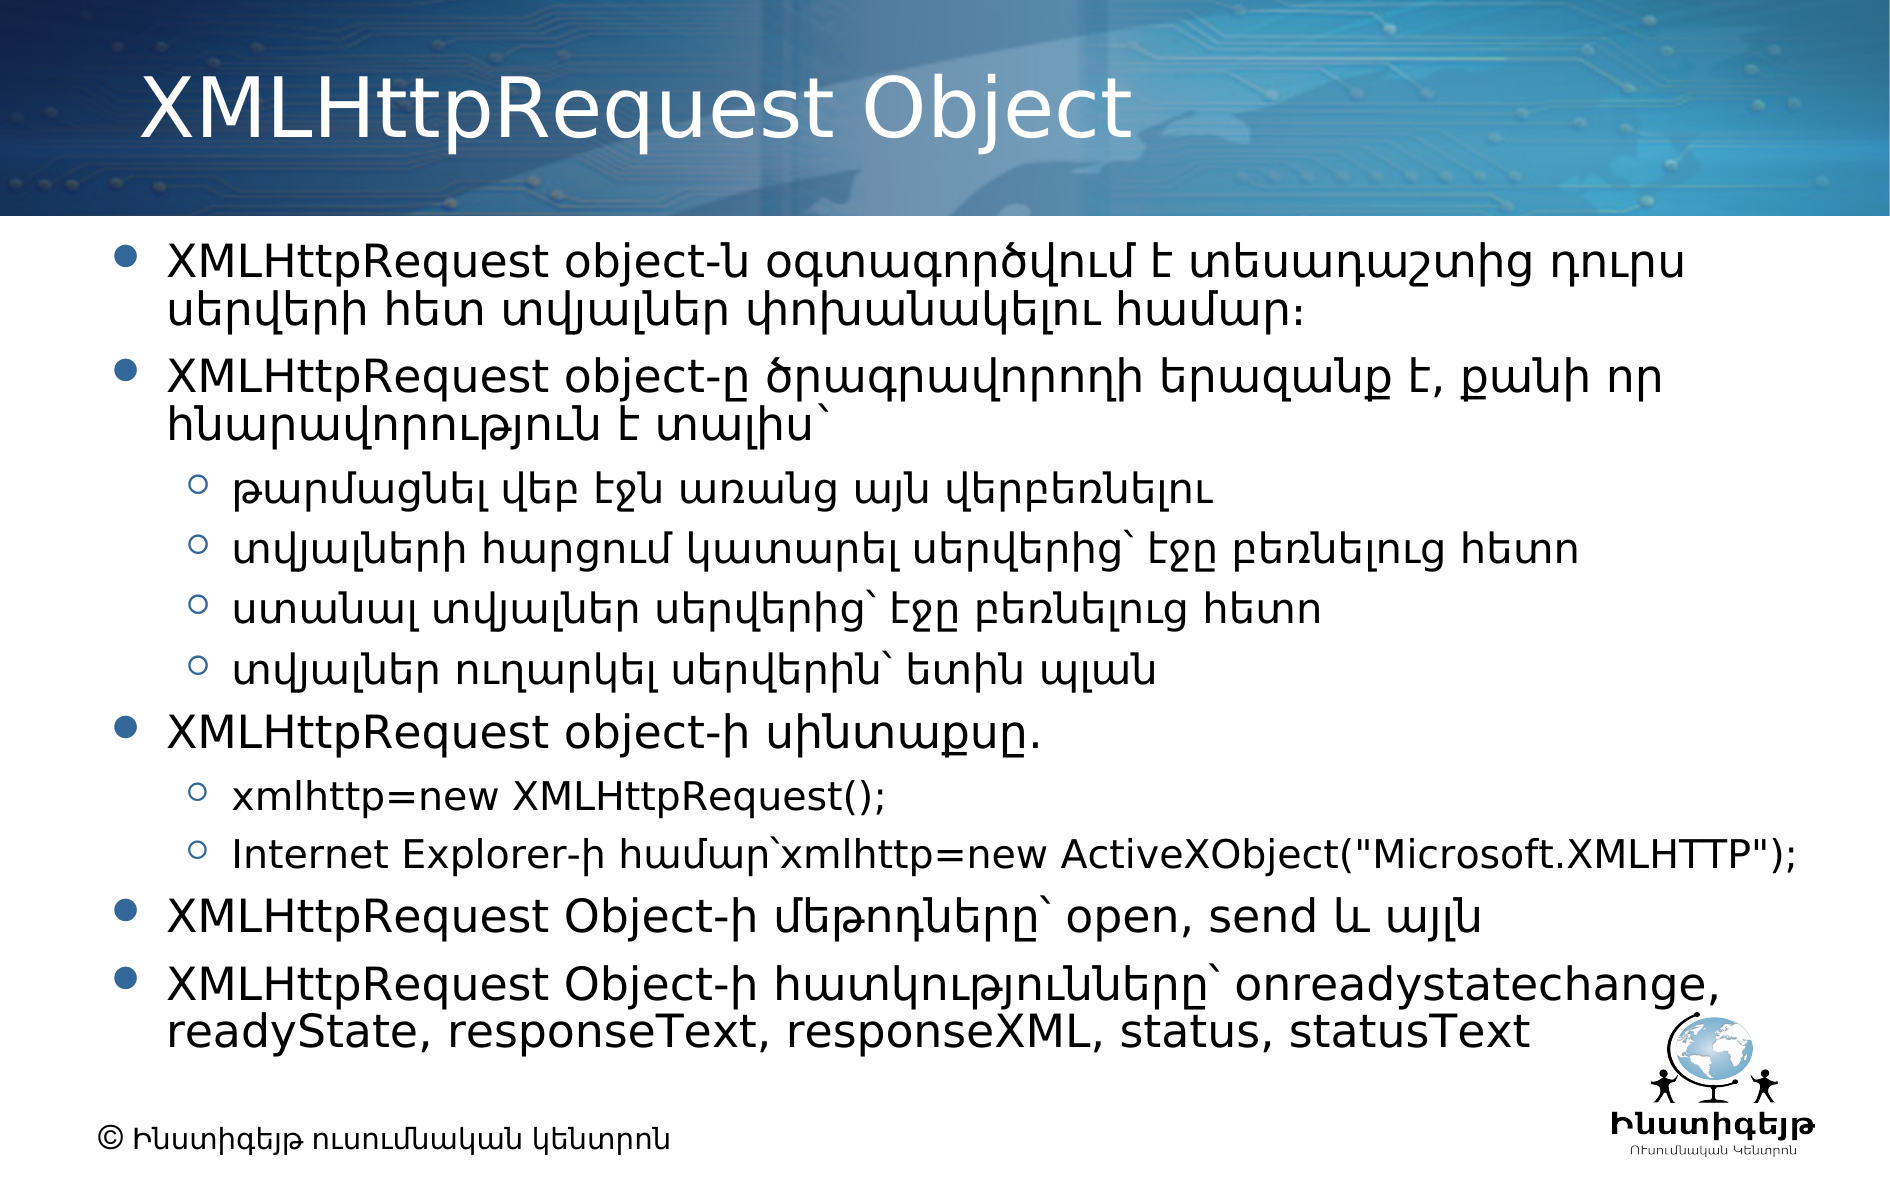

XMLHttpRequest Object
# XMLHttpRequest object-ն օգտագործվում է տեսադաշտից դուրս սերվերի հետ տվյալներ փոխանակելու համար։
XMLHttpRequest object-ը ծրագրավորողի երազանք է, քանի որ հնարավորություն է տալիս`
թարմացնել վեբ էջն առանց այն վերբեռնելու
տվյալների հարցում կատարել սերվերից՝ էջը բեռնելուց հետո
ստանալ տվյալներ սերվերից՝ էջը բեռնելուց հետո
տվյալներ ուղարկել սերվերին՝ ետին պլան
XMLHttpRequest object-ի սինտաքսը․
xmlhttp=new XMLHttpRequest();
Internet Explorer-ի համար՝xmlhttp=new ActiveXObject("Microsoft.XMLHTTP");
XMLHttpRequest Object-ի մեթոդները՝ open, send և այլն
XMLHttpRequest Object-ի հատկությունները՝ onreadystatechange, readyState, responseText, responseXML, status, statusText